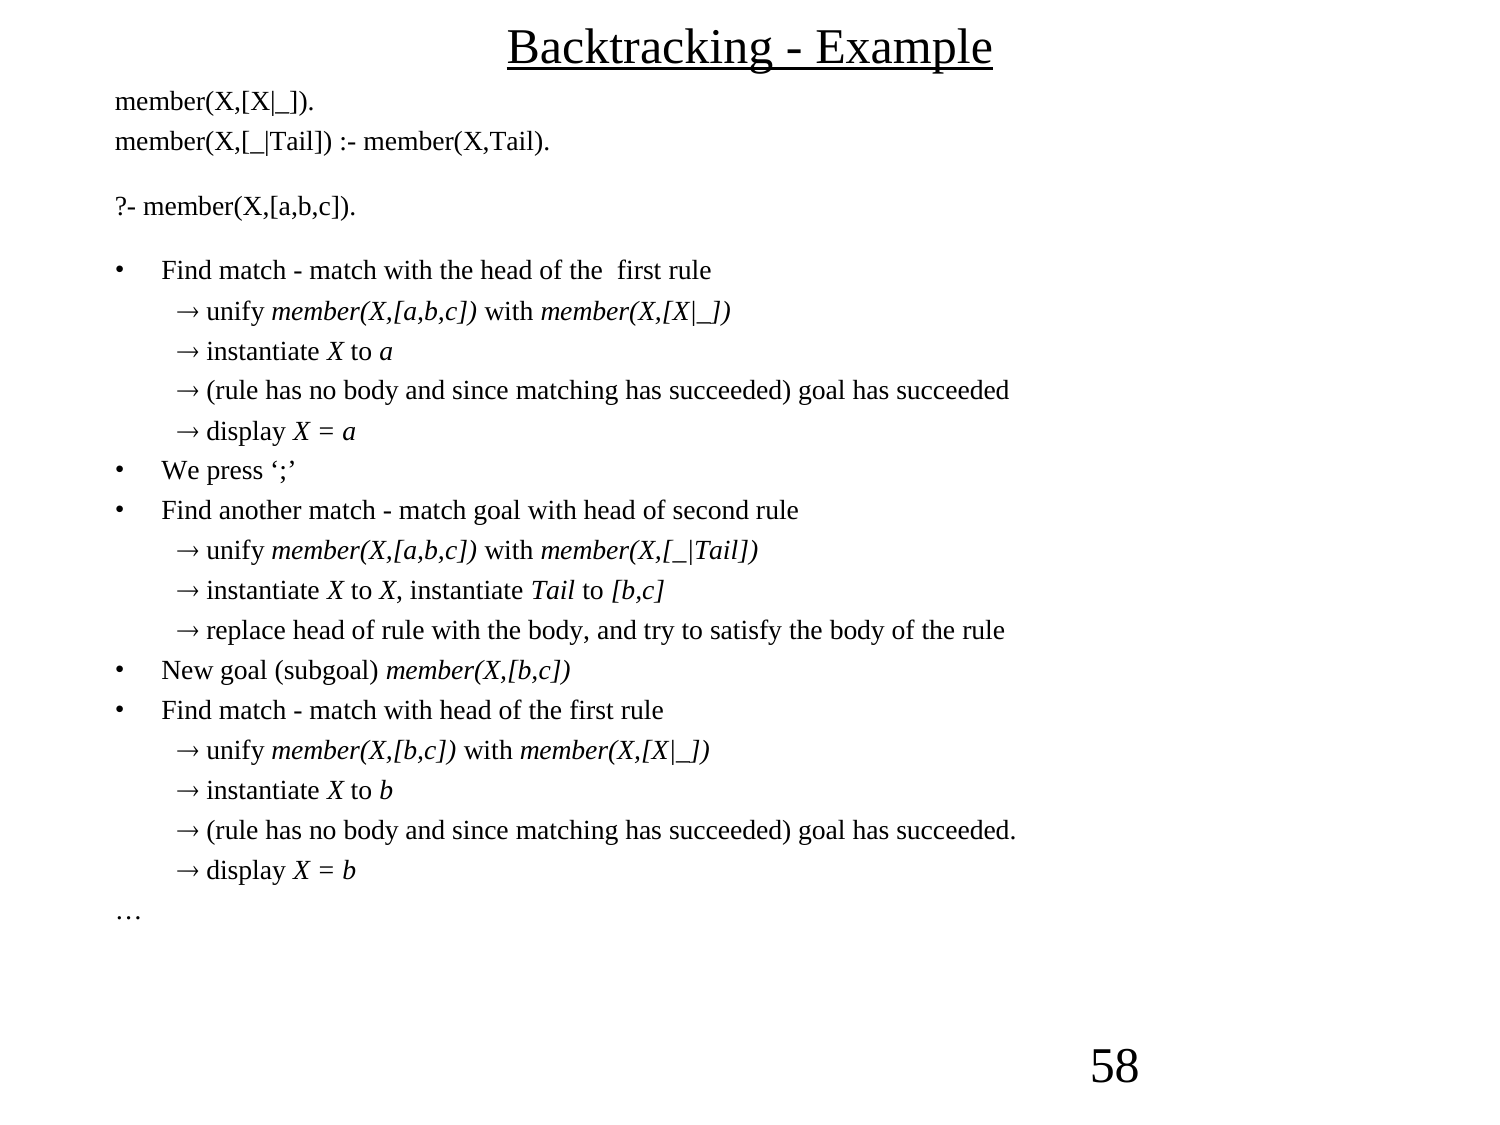

# Backtracking - Example
member(X,[X|_]).
member(X,[_|Tail]) :- member(X,Tail).
?- member(X,[a,b,c]).
Find match - match with the head of the first rule
 unify member(X,[a,b,c]) with member(X,[X|_])
 instantiate X to a
 (rule has no body and since matching has succeeded) goal has succeeded
 display X = a
We press ‘;’
Find another match - match goal with head of second rule
 unify member(X,[a,b,c]) with member(X,[_|Tail])
 instantiate X to X, instantiate Tail to [b,c]
 replace head of rule with the body, and try to satisfy the body of the rule
New goal (subgoal) member(X,[b,c])
Find match - match with head of the first rule
 unify member(X,[b,c]) with member(X,[X|_])
 instantiate X to b
 (rule has no body and since matching has succeeded) goal has succeeded.
 display X = b
…
58